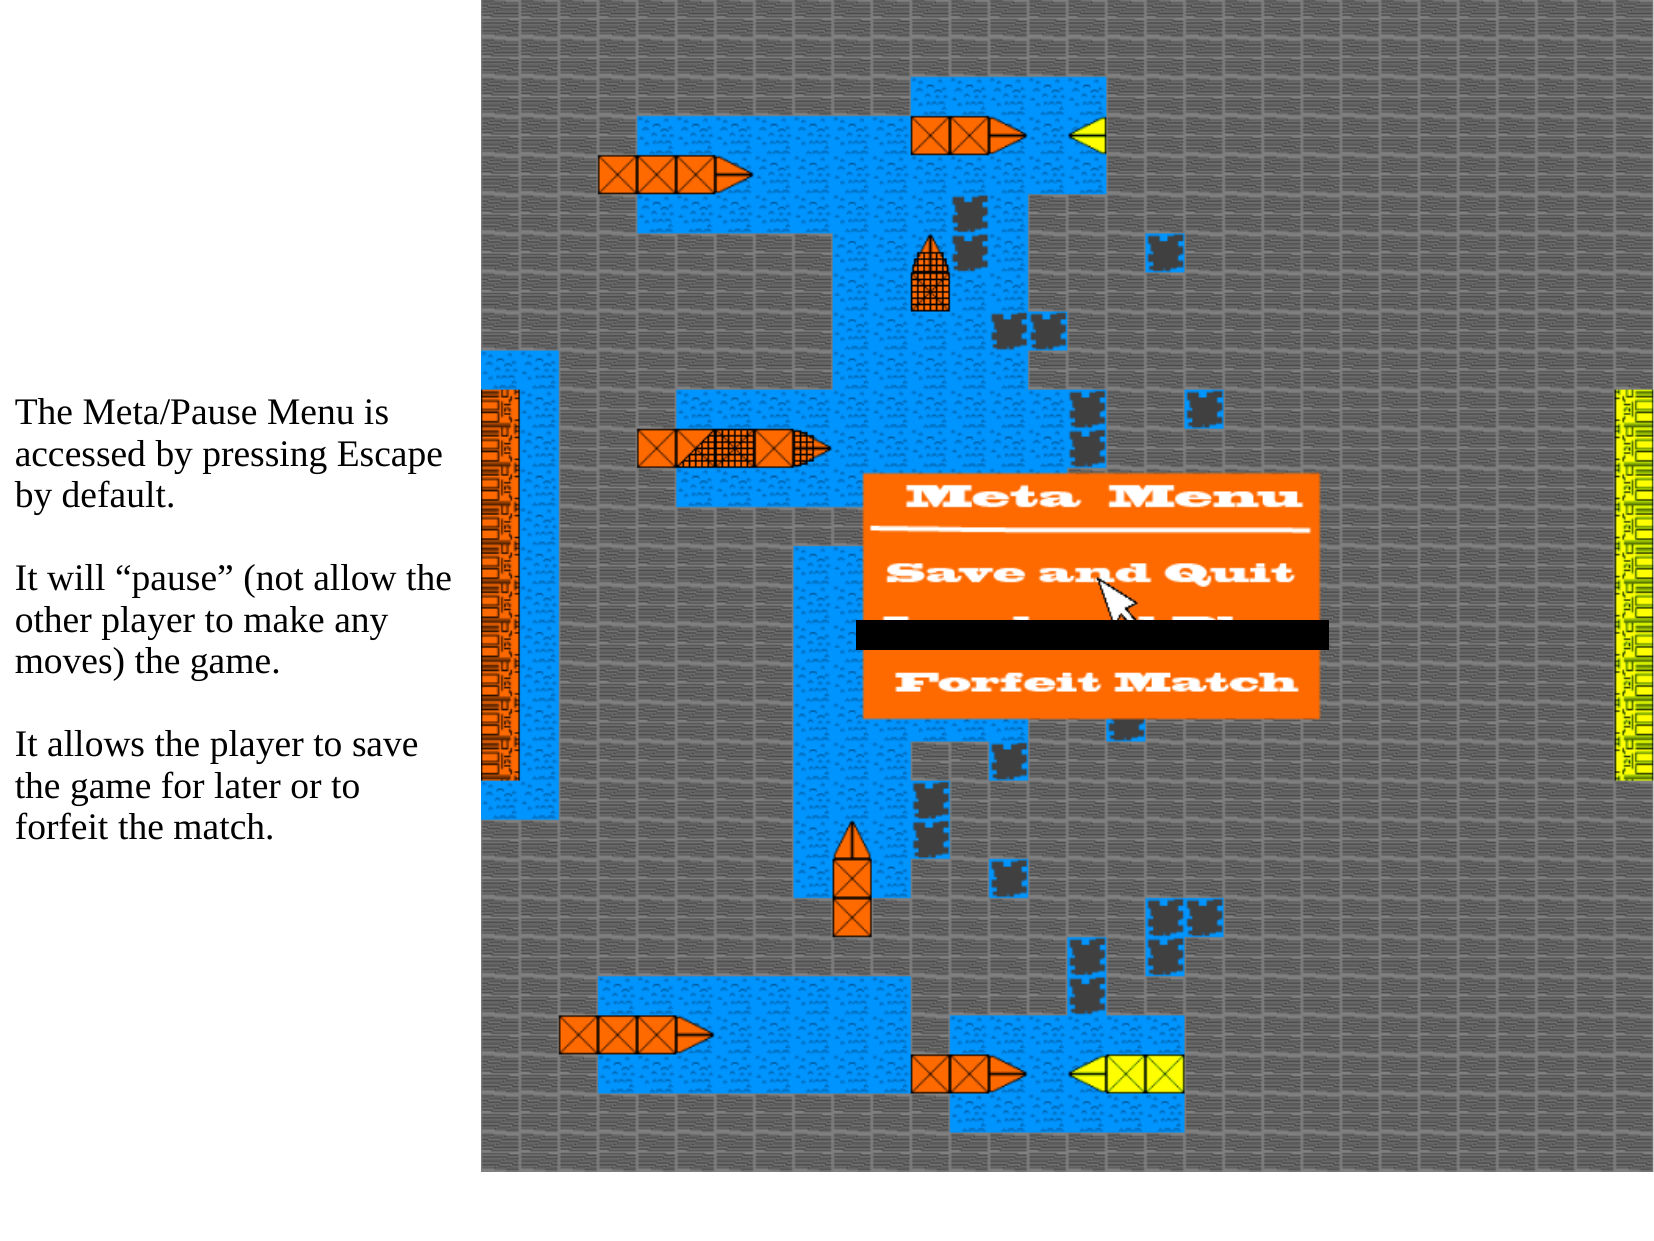

The Meta/Pause Menu is accessed by pressing Escape by default.
It will “pause” (not allow the other player to make any moves) the game.
It allows the player to save the game for later or to forfeit the match.